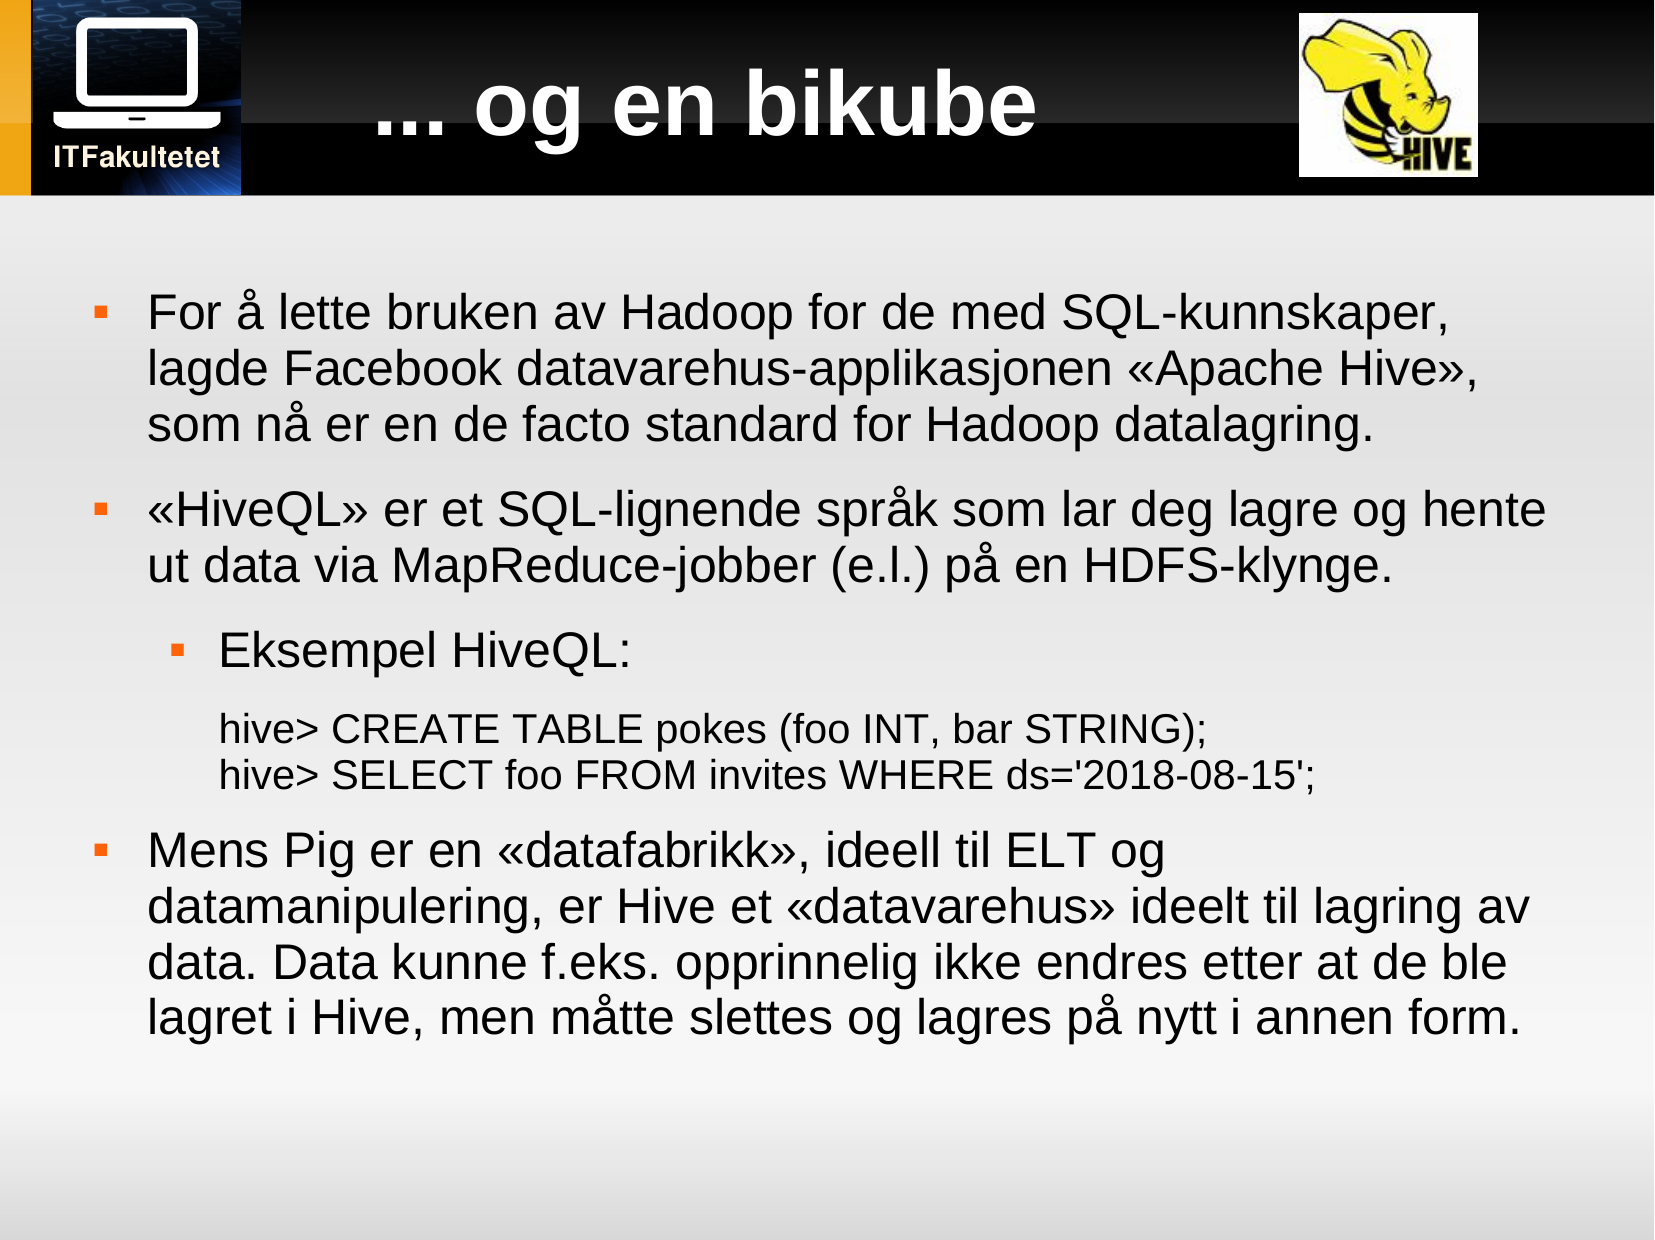

... og en bikube
For å lette bruken av Hadoop for de med SQL-kunnskaper,

lagde Facebook datavarehus-applikasjonen «Apache Hive»,
som nå er en de facto standard for Hadoop datalagring.
«HiveQL» er et SQL-lignende språk som lar deg lagre og hente

ut data via MapReduce-jobber (e.l.) på en HDFS-klynge.
Eksempel HiveQL:

hive> CREATE TABLE pokes (foo INT, bar STRING);
hive> SELECT foo FROM invites WHERE ds='2018-08-15';
Mens Pig er en «datafabrikk», ideell til ELT og

datamanipulering, er Hive et «datavarehus» ideelt til lagring av
data. Data kunne f.eks. opprinnelig ikke endres etter at de ble
lagret i Hive, men måtte slettes og lagres på nytt i annen form.